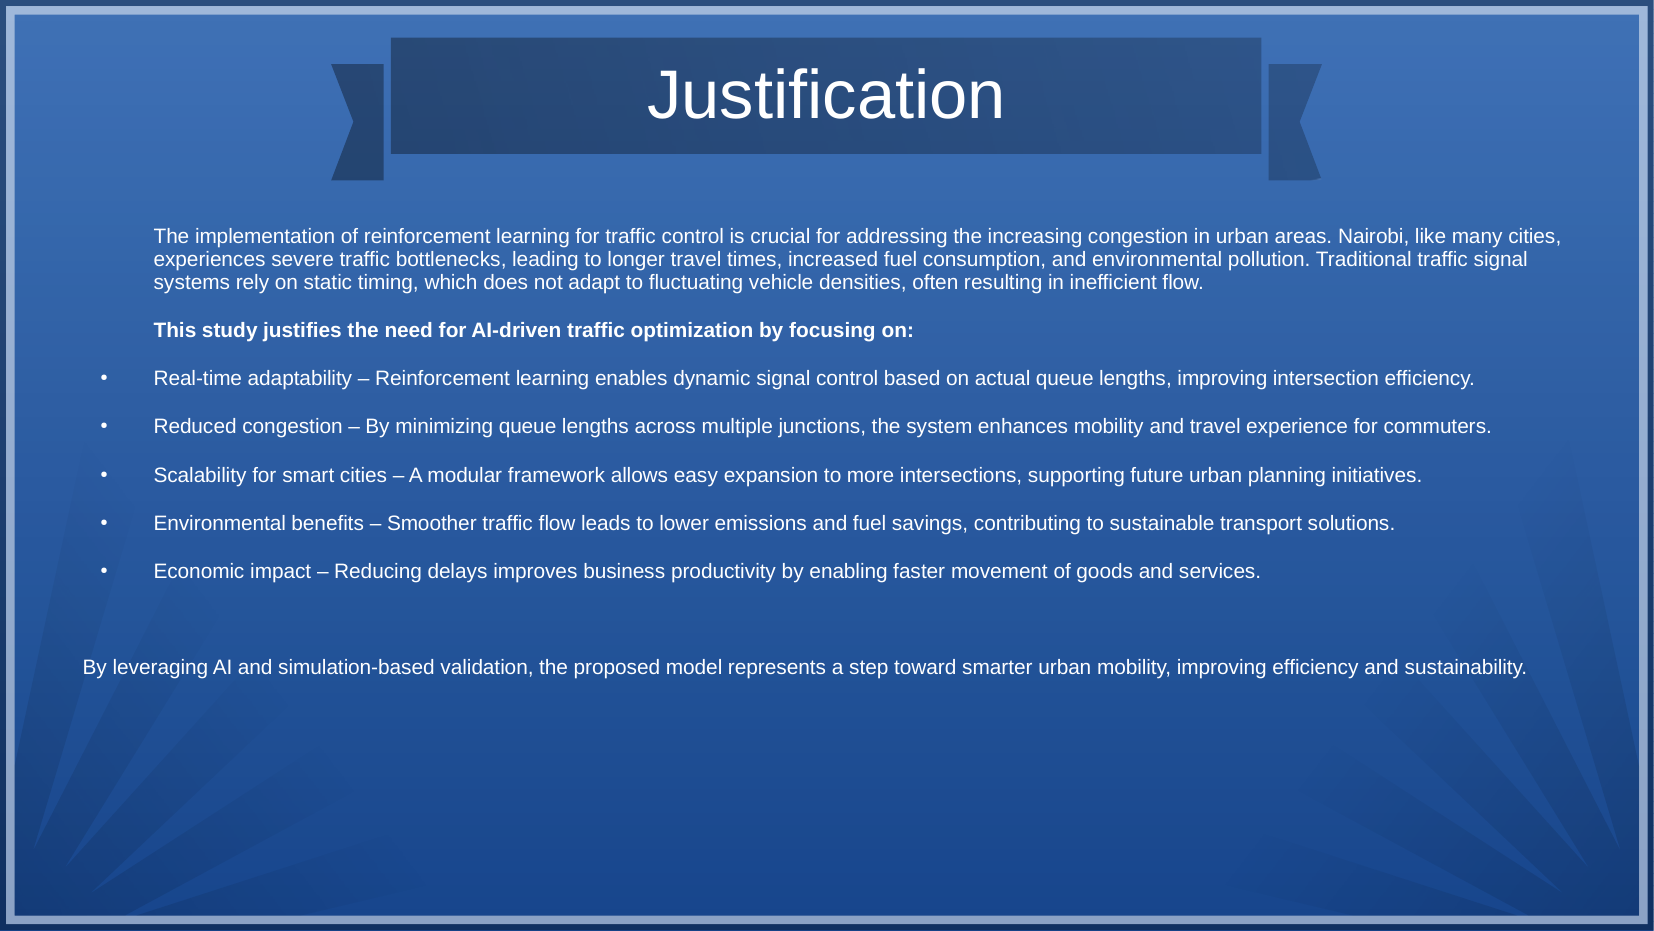

# Justification
The implementation of reinforcement learning for traffic control is crucial for addressing the increasing congestion in urban areas. Nairobi, like many cities, experiences severe traffic bottlenecks, leading to longer travel times, increased fuel consumption, and environmental pollution. Traditional traffic signal systems rely on static timing, which does not adapt to fluctuating vehicle densities, often resulting in inefficient flow.
This study justifies the need for AI-driven traffic optimization by focusing on:
Real-time adaptability – Reinforcement learning enables dynamic signal control based on actual queue lengths, improving intersection efficiency.
Reduced congestion – By minimizing queue lengths across multiple junctions, the system enhances mobility and travel experience for commuters.
Scalability for smart cities – A modular framework allows easy expansion to more intersections, supporting future urban planning initiatives.
Environmental benefits – Smoother traffic flow leads to lower emissions and fuel savings, contributing to sustainable transport solutions.
Economic impact – Reducing delays improves business productivity by enabling faster movement of goods and services.
By leveraging AI and simulation-based validation, the proposed model represents a step toward smarter urban mobility, improving efficiency and sustainability.